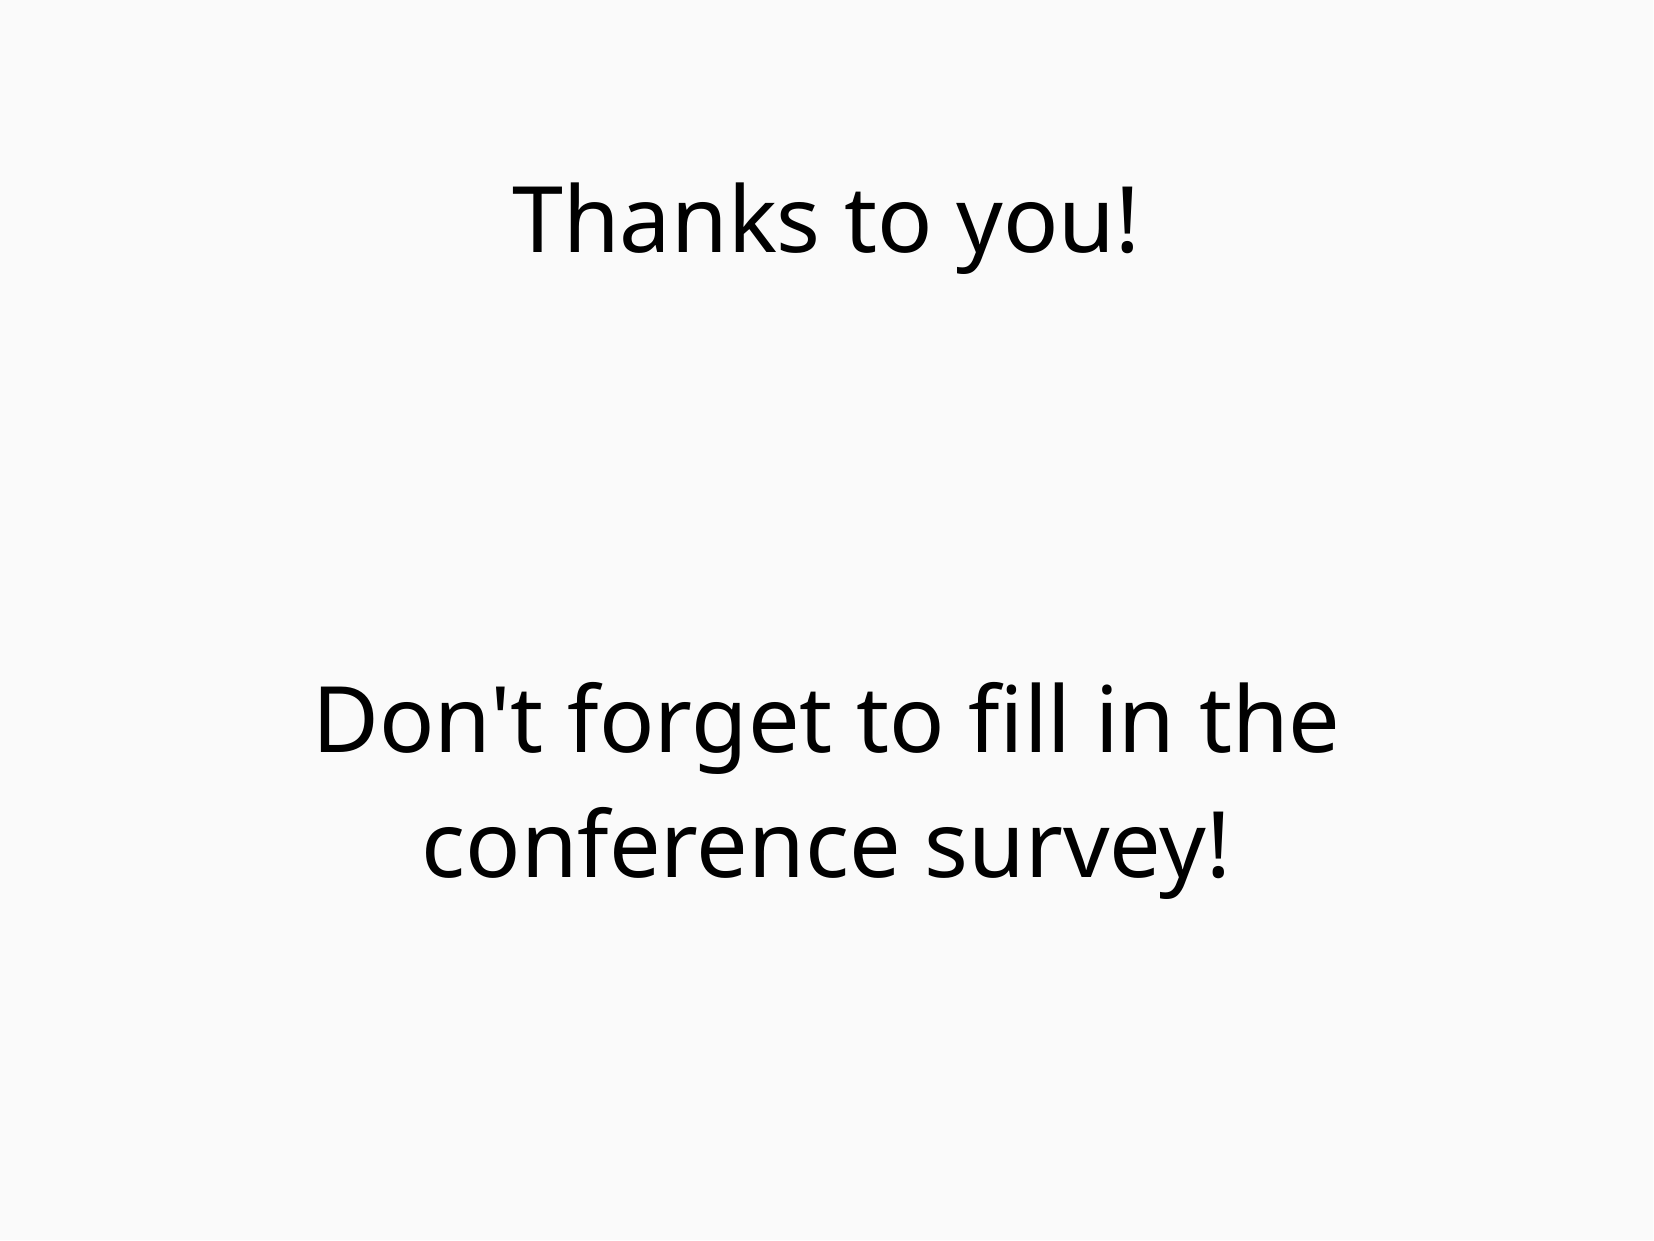

# Thanks to you!
Don't forget to fill in the conference survey!